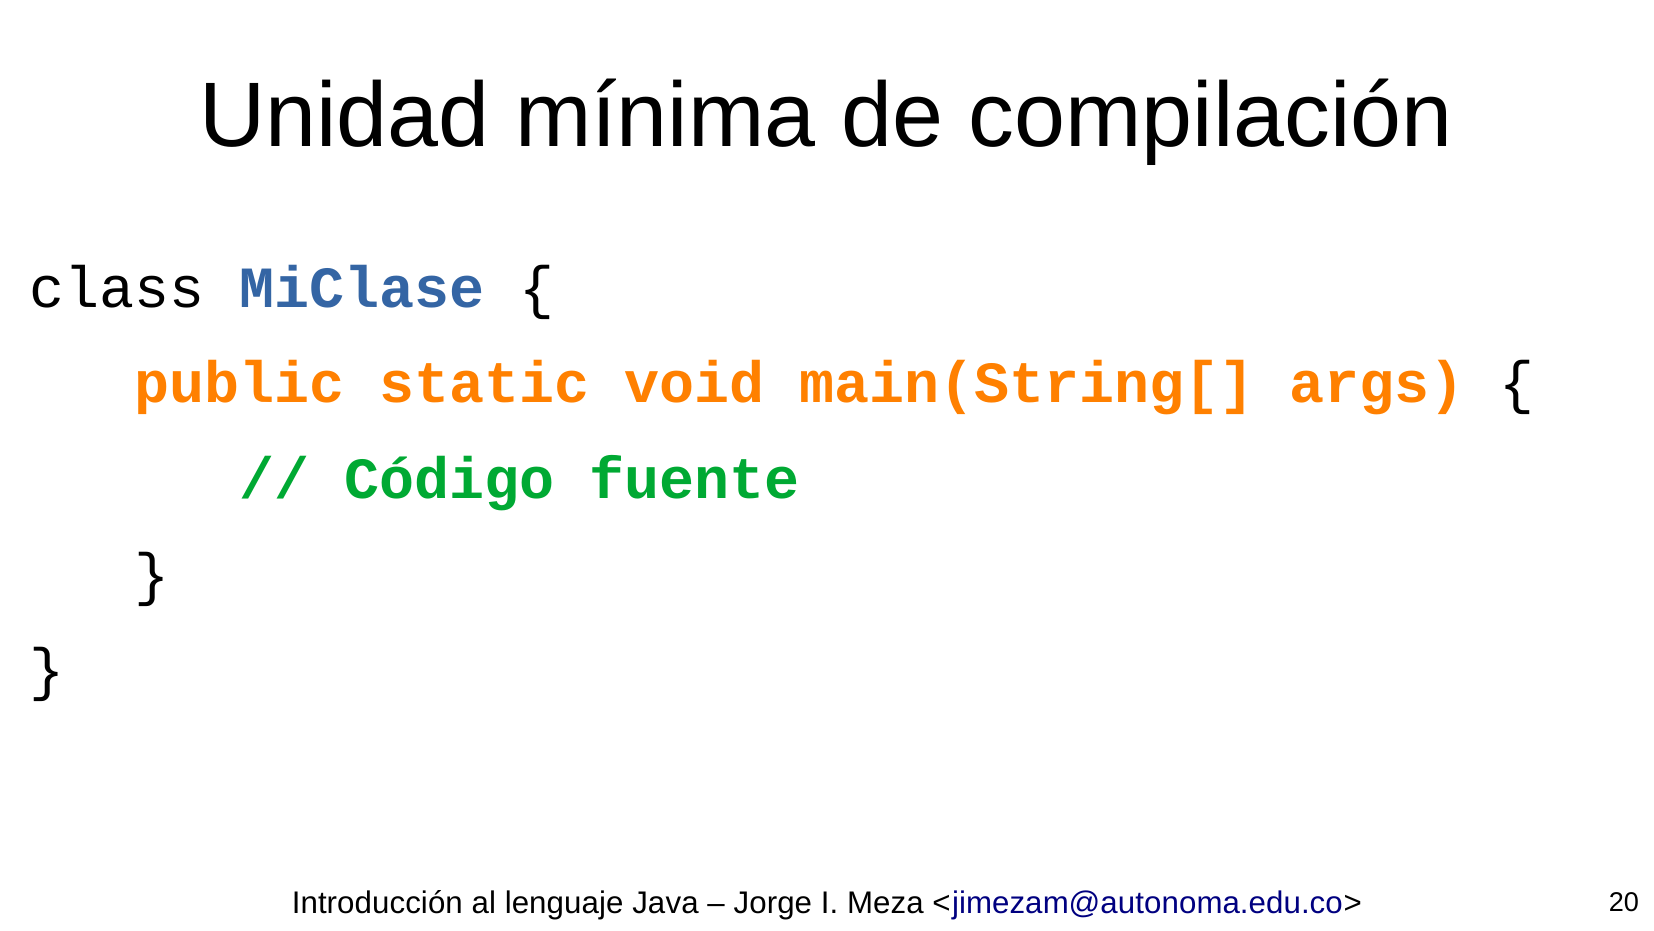

# Unidad mínima de compilación
class MiClase {
 public static void main(String[] args) {
 // Código fuente
 }
}